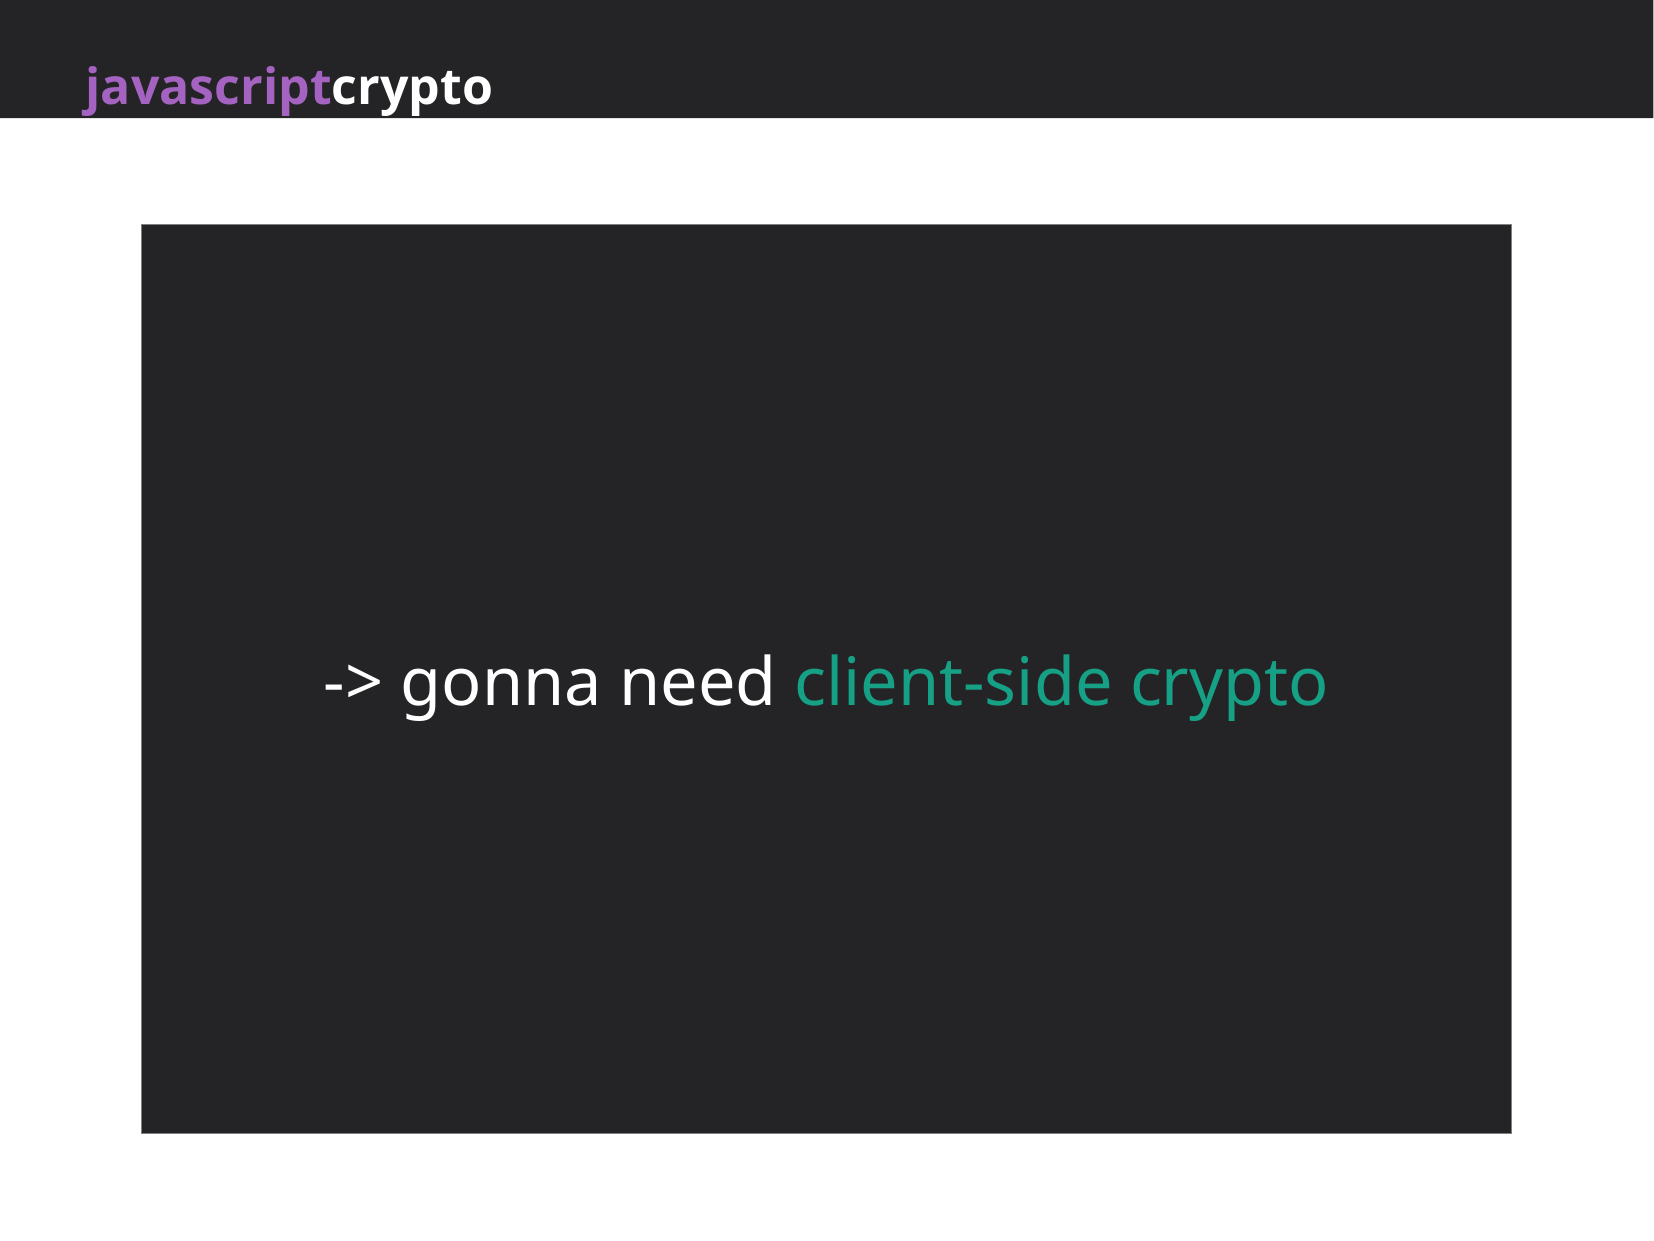

javascriptcrypto
-> gonna need client-side crypto
encrypt shit